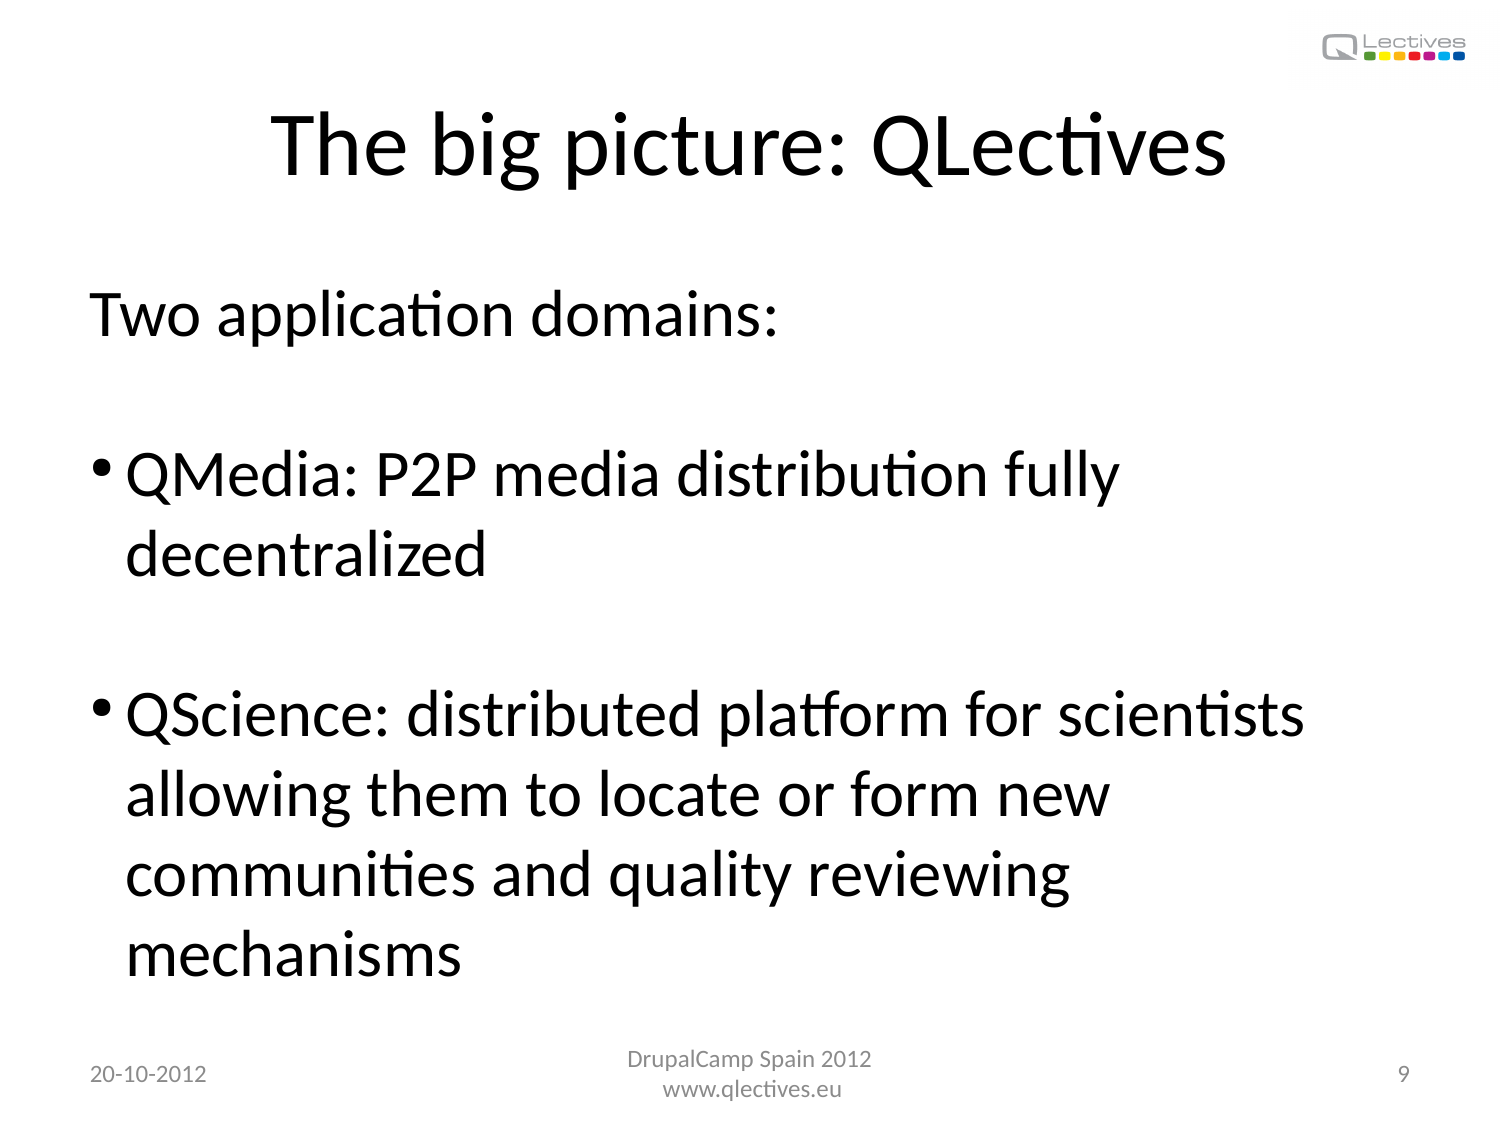

The big picture: QLectives
Two application domains:
QMedia: P2P media distribution fully decentralized
QScience: distributed platform for scientists allowing them to locate or form new communities and quality reviewing mechanisms
20-10-2012
DrupalCamp Spain 2012
 www.qlectives.eu